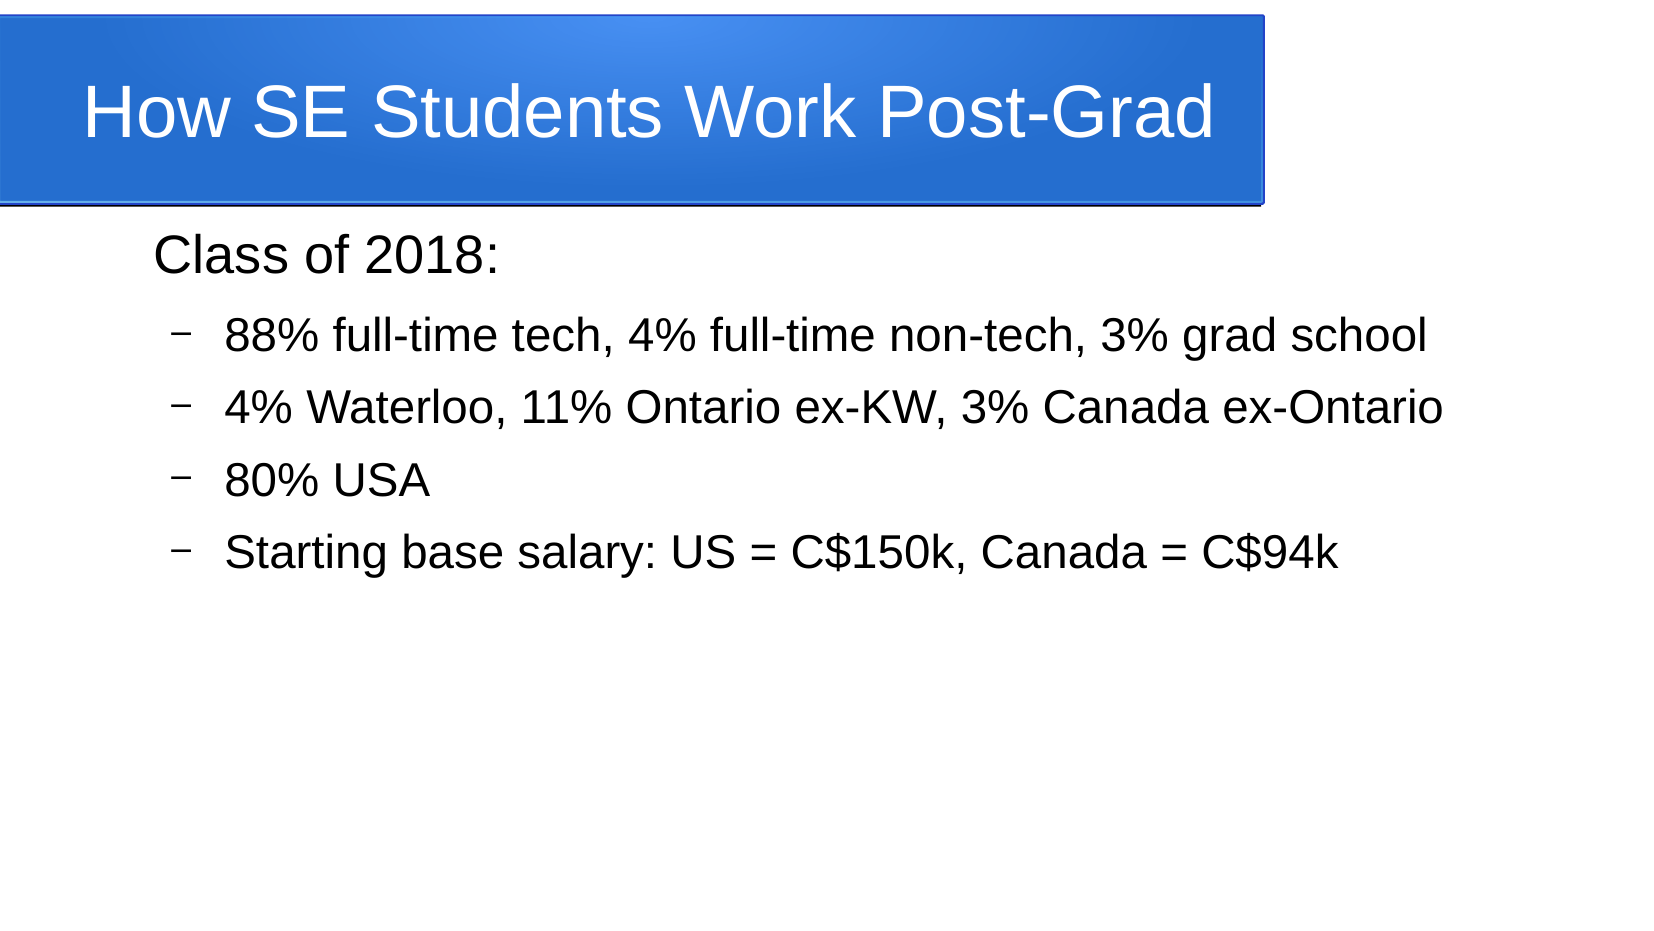

# How SE Students Work Post-Grad
Class of 2018:
88% full-time tech, 4% full-time non-tech, 3% grad school
4% Waterloo, 11% Ontario ex-KW, 3% Canada ex-Ontario
80% USA
Starting base salary: US = C$150k, Canada = C$94k